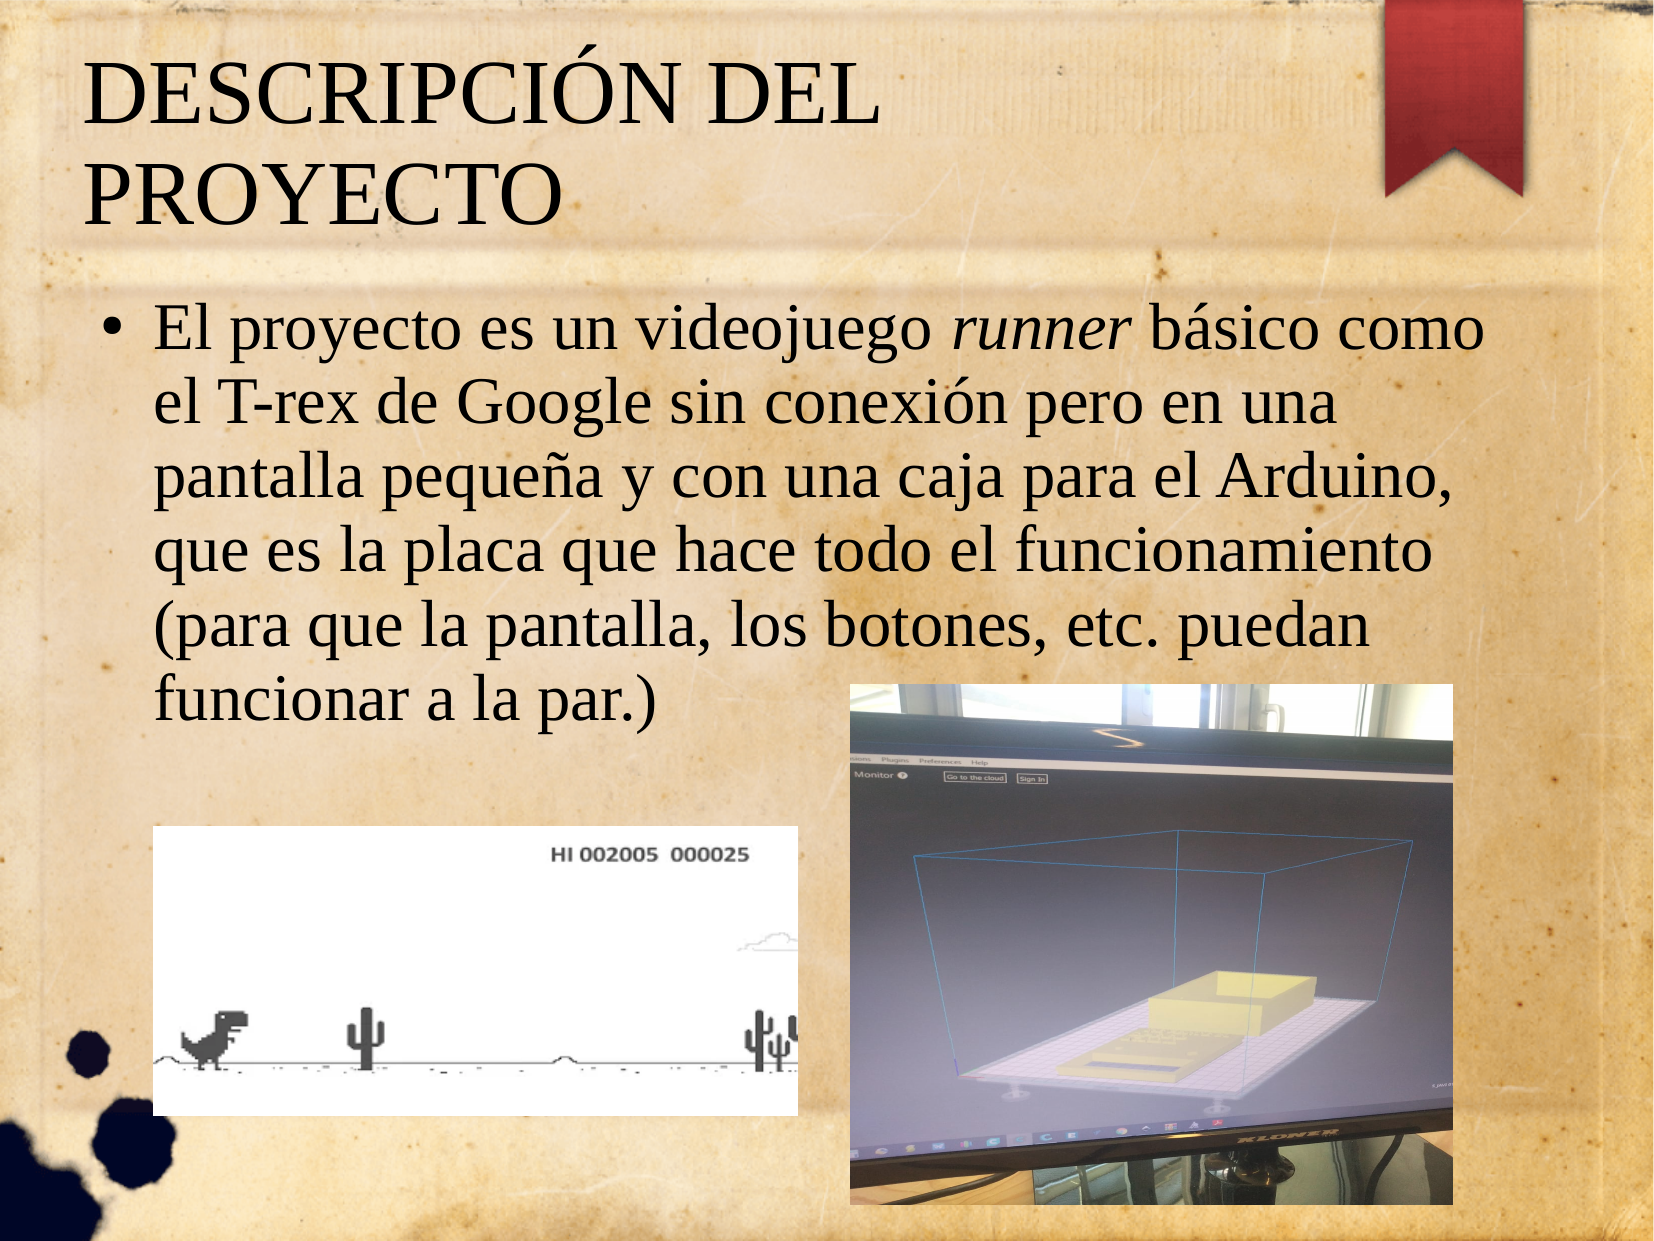

# DESCRIPCIÓN DEL PROYECTO
El proyecto es un videojuego runner básico como el T-rex de Google sin conexión pero en una pantalla pequeña y con una caja para el Arduino, que es la placa que hace todo el funcionamiento (para que la pantalla, los botones, etc. puedan funcionar a la par.)